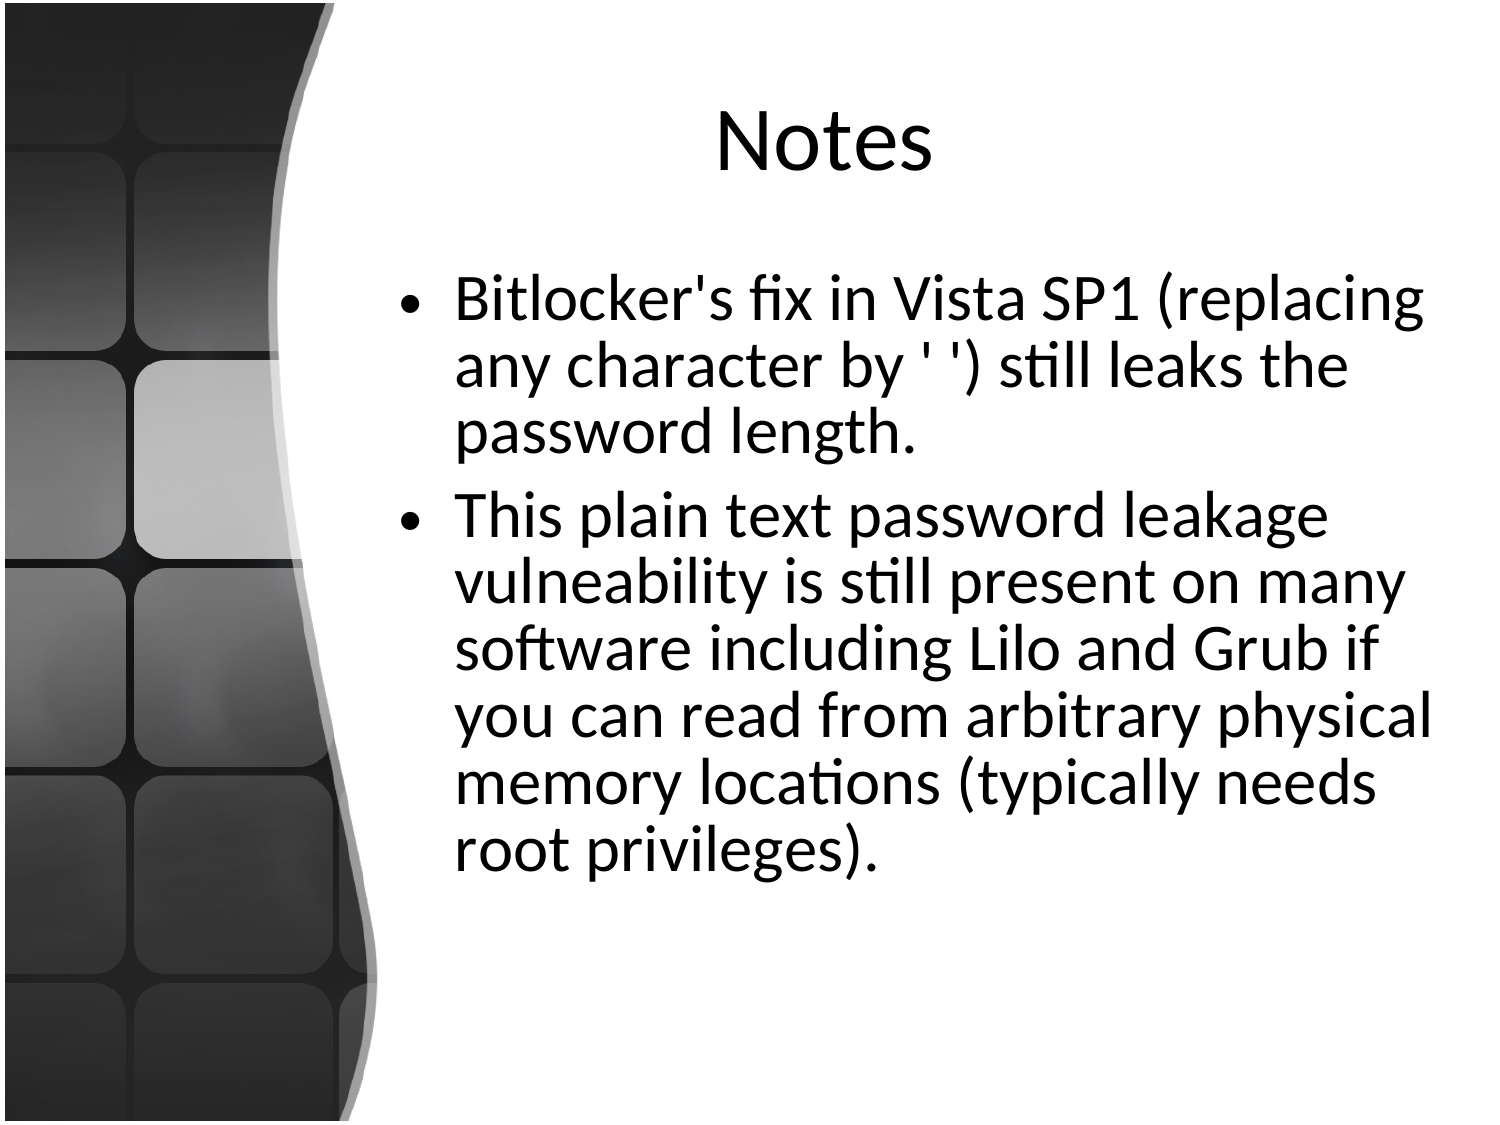

# Notes
Bitlocker's fix in Vista SP1 (replacing any character by ' ') still leaks the password length.
This plain text password leakage vulneability is still present on many software including Lilo and Grub if you can read from arbitrary physical memory locations (typically needs root privileges).